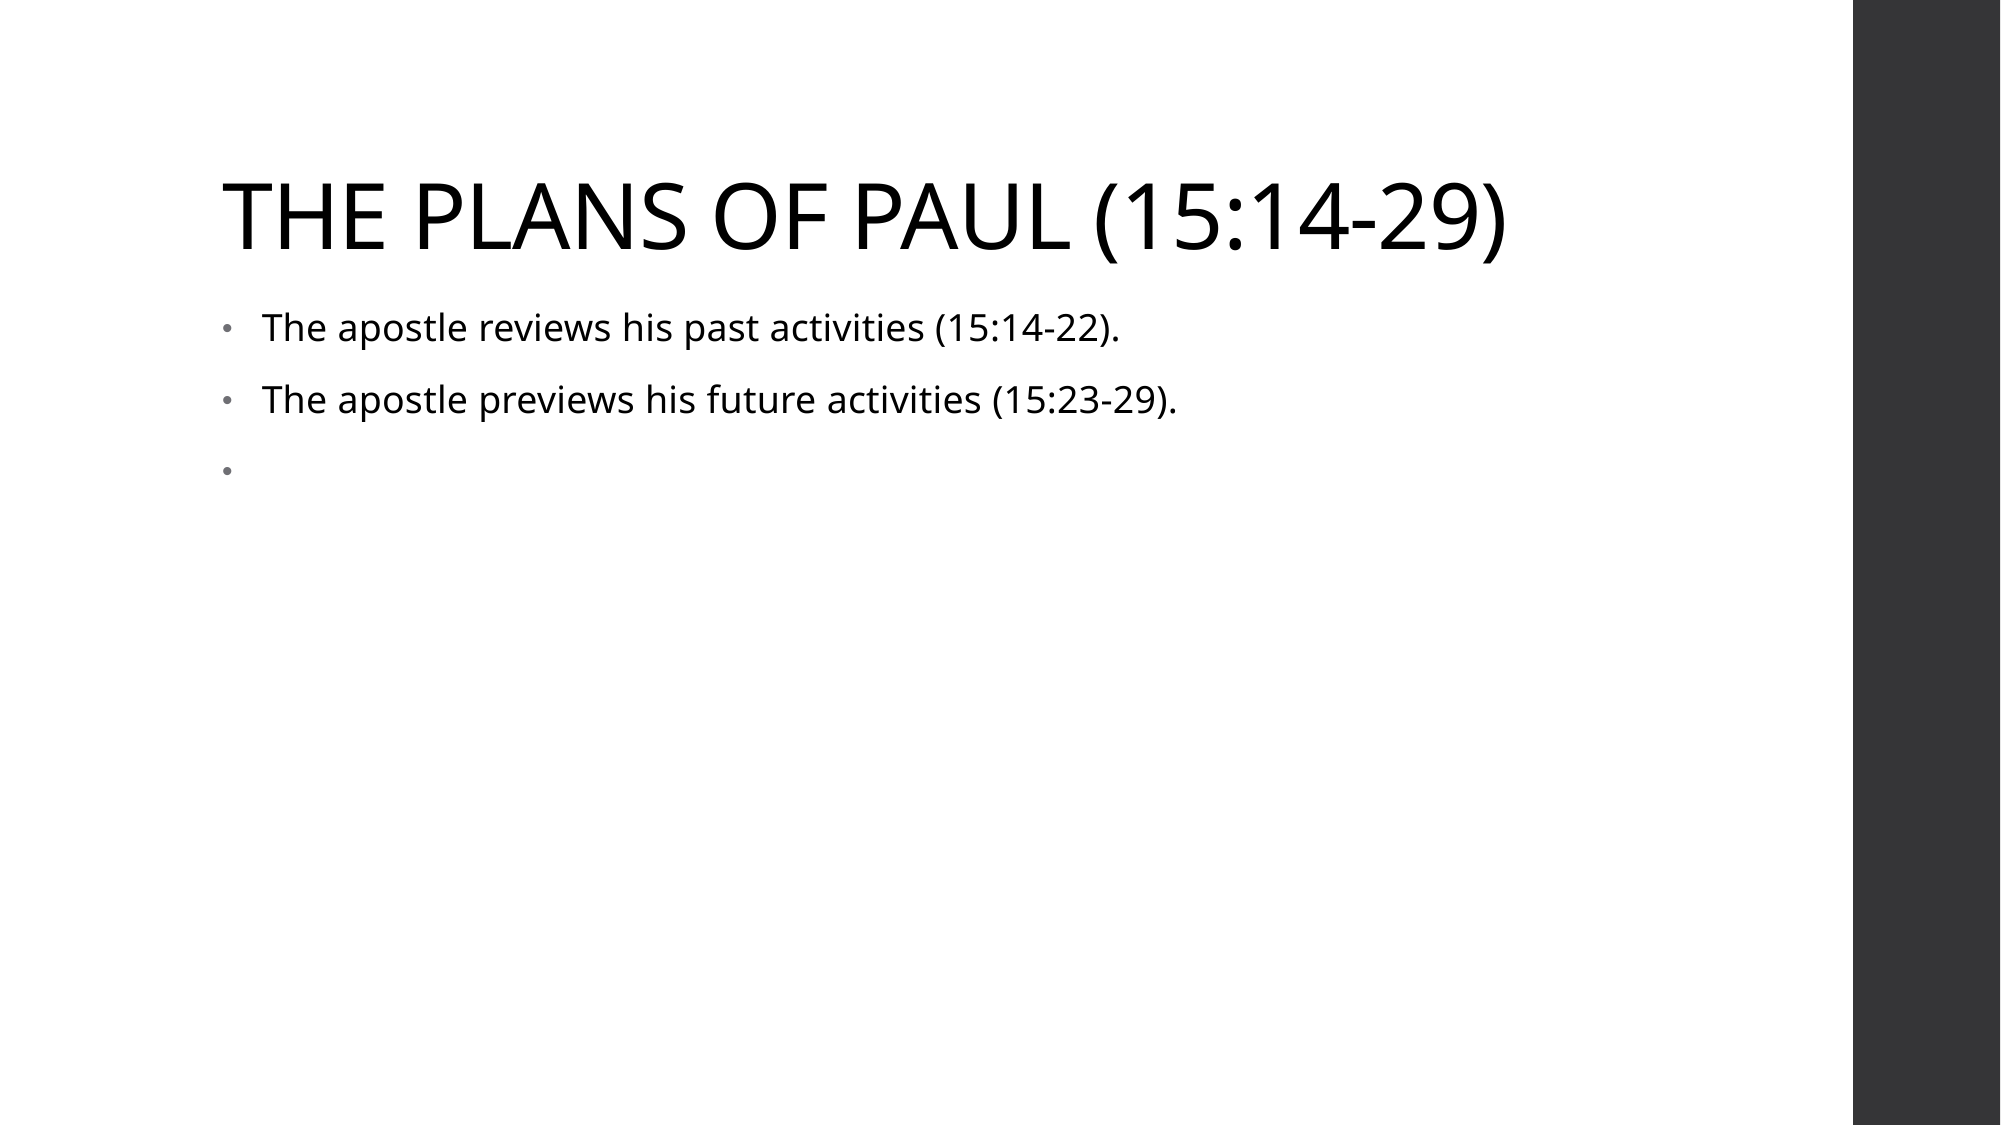

# THE PLANS OF PAUL (15:14-29)
 The apostle reviews his past activities (15:14-22).
 The apostle previews his future activities (15:23-29).